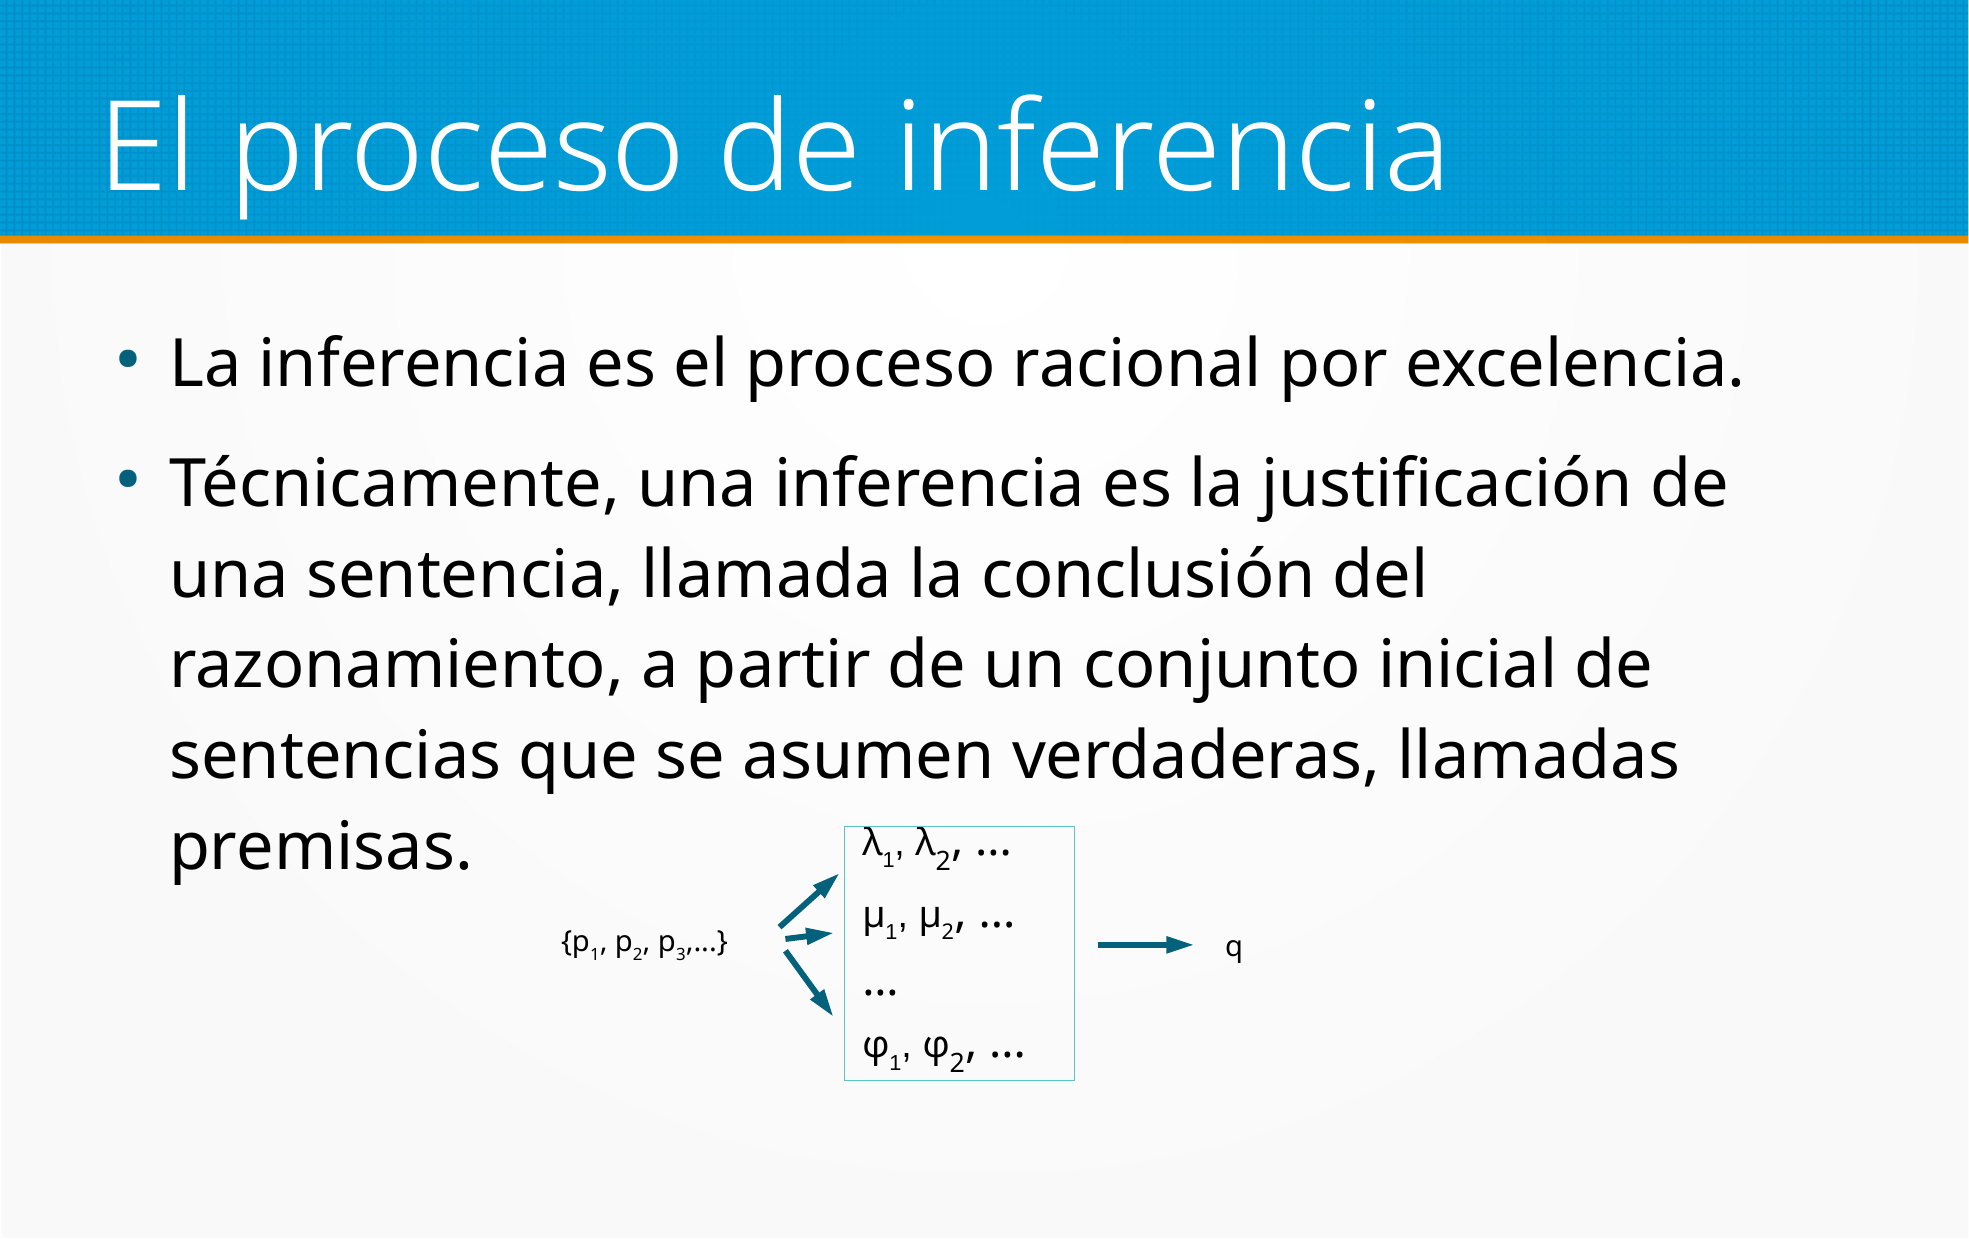

# El proceso de inferencia
La inferencia es el proceso racional por excelencia.
Técnicamente, una inferencia es la justificación de una sentencia, llamada la conclusión del razonamiento, a partir de un conjunto inicial de sentencias que se asumen verdaderas, llamadas premisas.
λ1, λ2, ...
μ1, μ2, ...
…
φ1, φ2, ...
{p1, p2, p3,...}
q